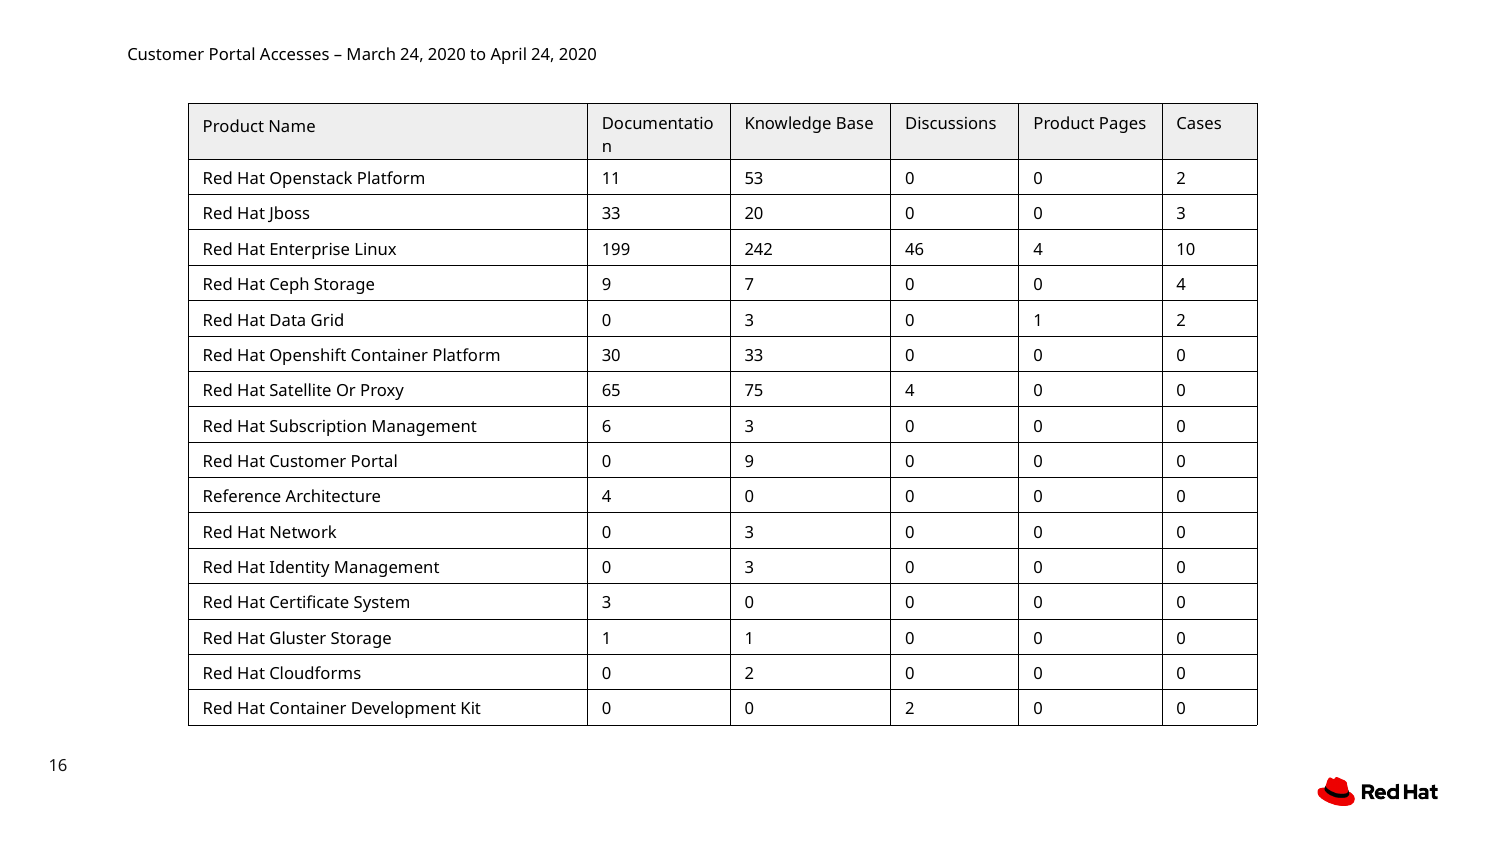

Customer Portal Accesses – March 24, 2020 to April 24, 2020
| Product Name | Documentation | Knowledge Base | Discussions | Product Pages | Cases |
| --- | --- | --- | --- | --- | --- |
| Red Hat Openstack Platform | 11 | 53 | 0 | 0 | 2 |
| Red Hat Jboss | 33 | 20 | 0 | 0 | 3 |
| Red Hat Enterprise Linux | 199 | 242 | 46 | 4 | 10 |
| Red Hat Ceph Storage | 9 | 7 | 0 | 0 | 4 |
| Red Hat Data Grid | 0 | 3 | 0 | 1 | 2 |
| Red Hat Openshift Container Platform | 30 | 33 | 0 | 0 | 0 |
| Red Hat Satellite Or Proxy | 65 | 75 | 4 | 0 | 0 |
| Red Hat Subscription Management | 6 | 3 | 0 | 0 | 0 |
| Red Hat Customer Portal | 0 | 9 | 0 | 0 | 0 |
| Reference Architecture | 4 | 0 | 0 | 0 | 0 |
| Red Hat Network | 0 | 3 | 0 | 0 | 0 |
| Red Hat Identity Management | 0 | 3 | 0 | 0 | 0 |
| Red Hat Certificate System | 3 | 0 | 0 | 0 | 0 |
| Red Hat Gluster Storage | 1 | 1 | 0 | 0 | 0 |
| Red Hat Cloudforms | 0 | 2 | 0 | 0 | 0 |
| Red Hat Container Development Kit | 0 | 0 | 2 | 0 | 0 |
16